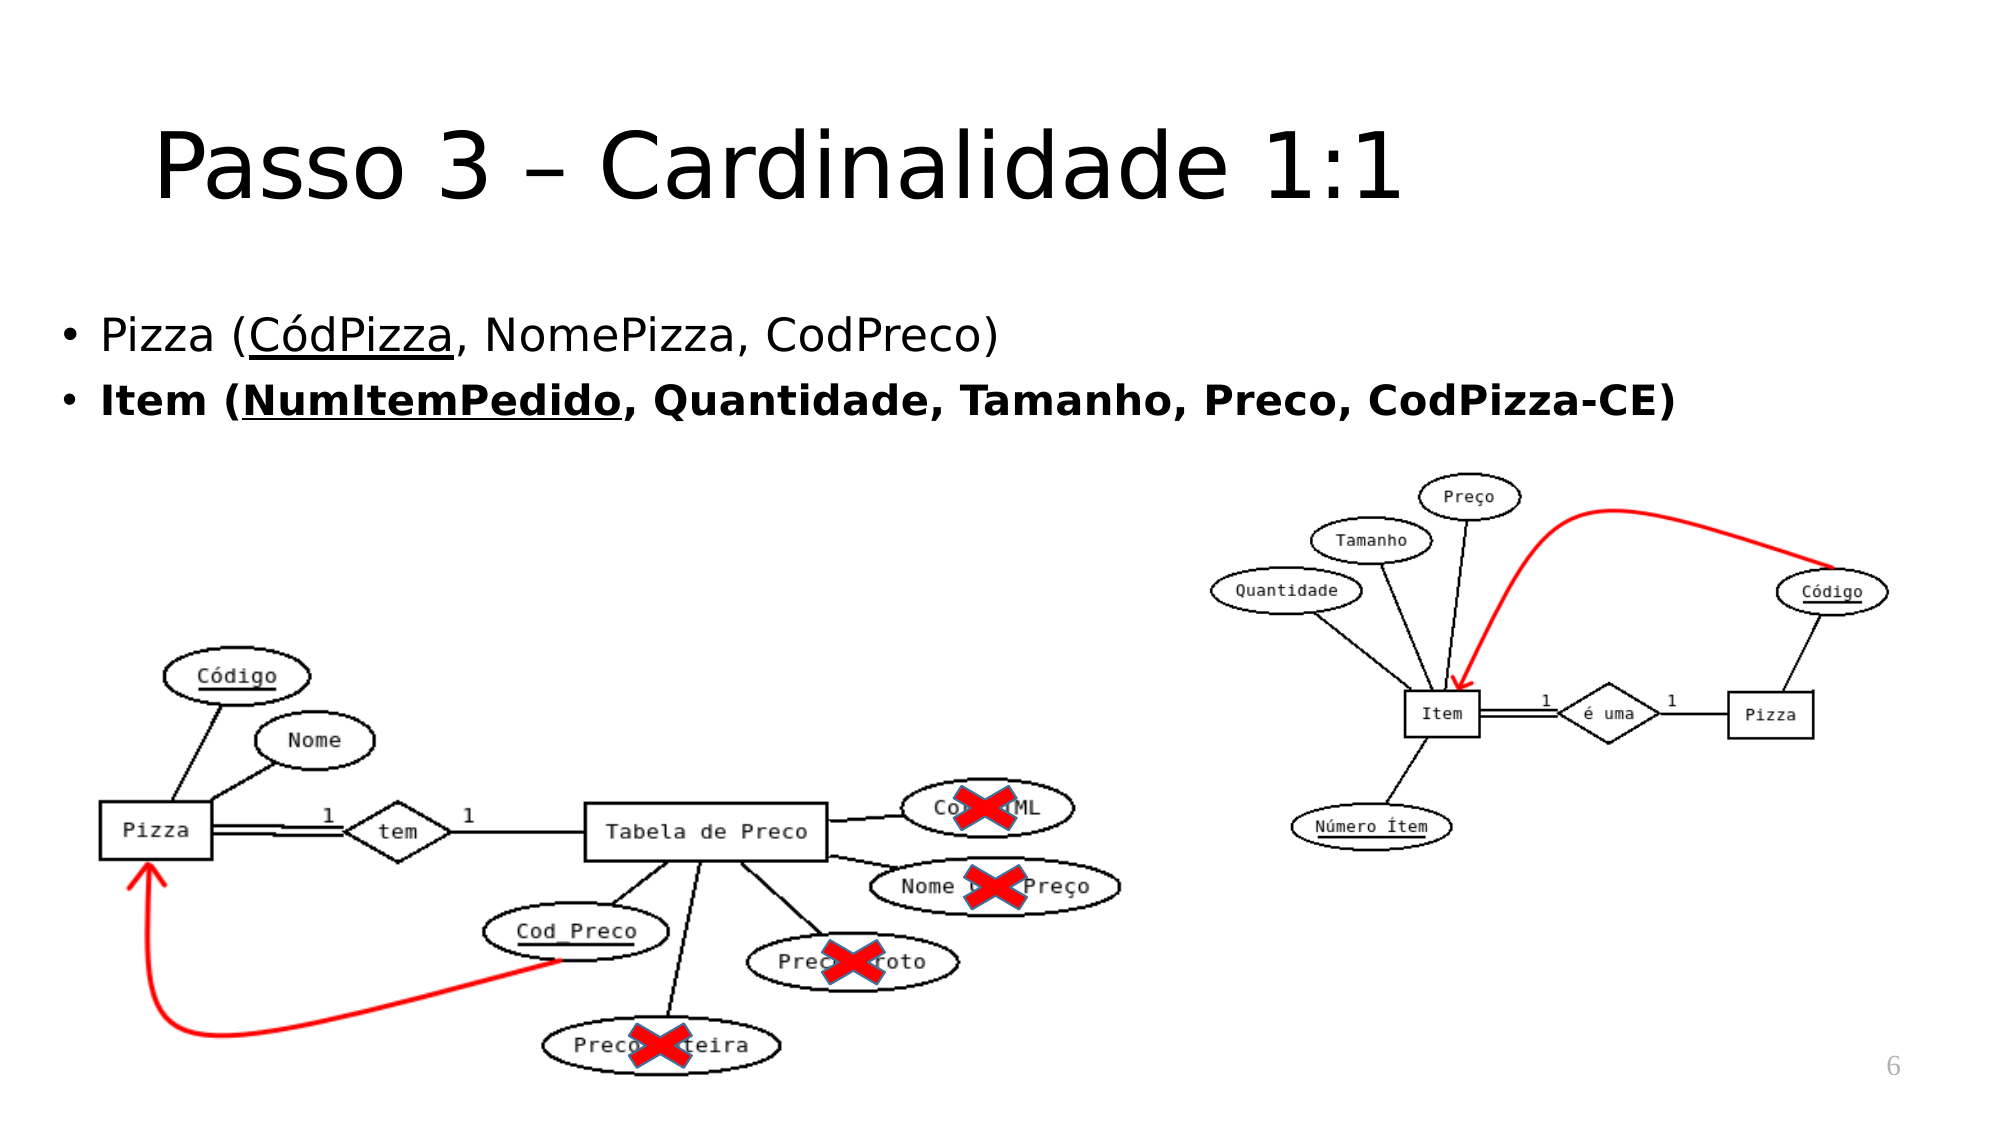

# Passo 3 – Cardinalidade 1:1
Pizza (CódPizza, NomePizza, CodPreco)
Item (NumItemPedido, Quantidade, Tamanho, Preco, CodPizza-CE)
6